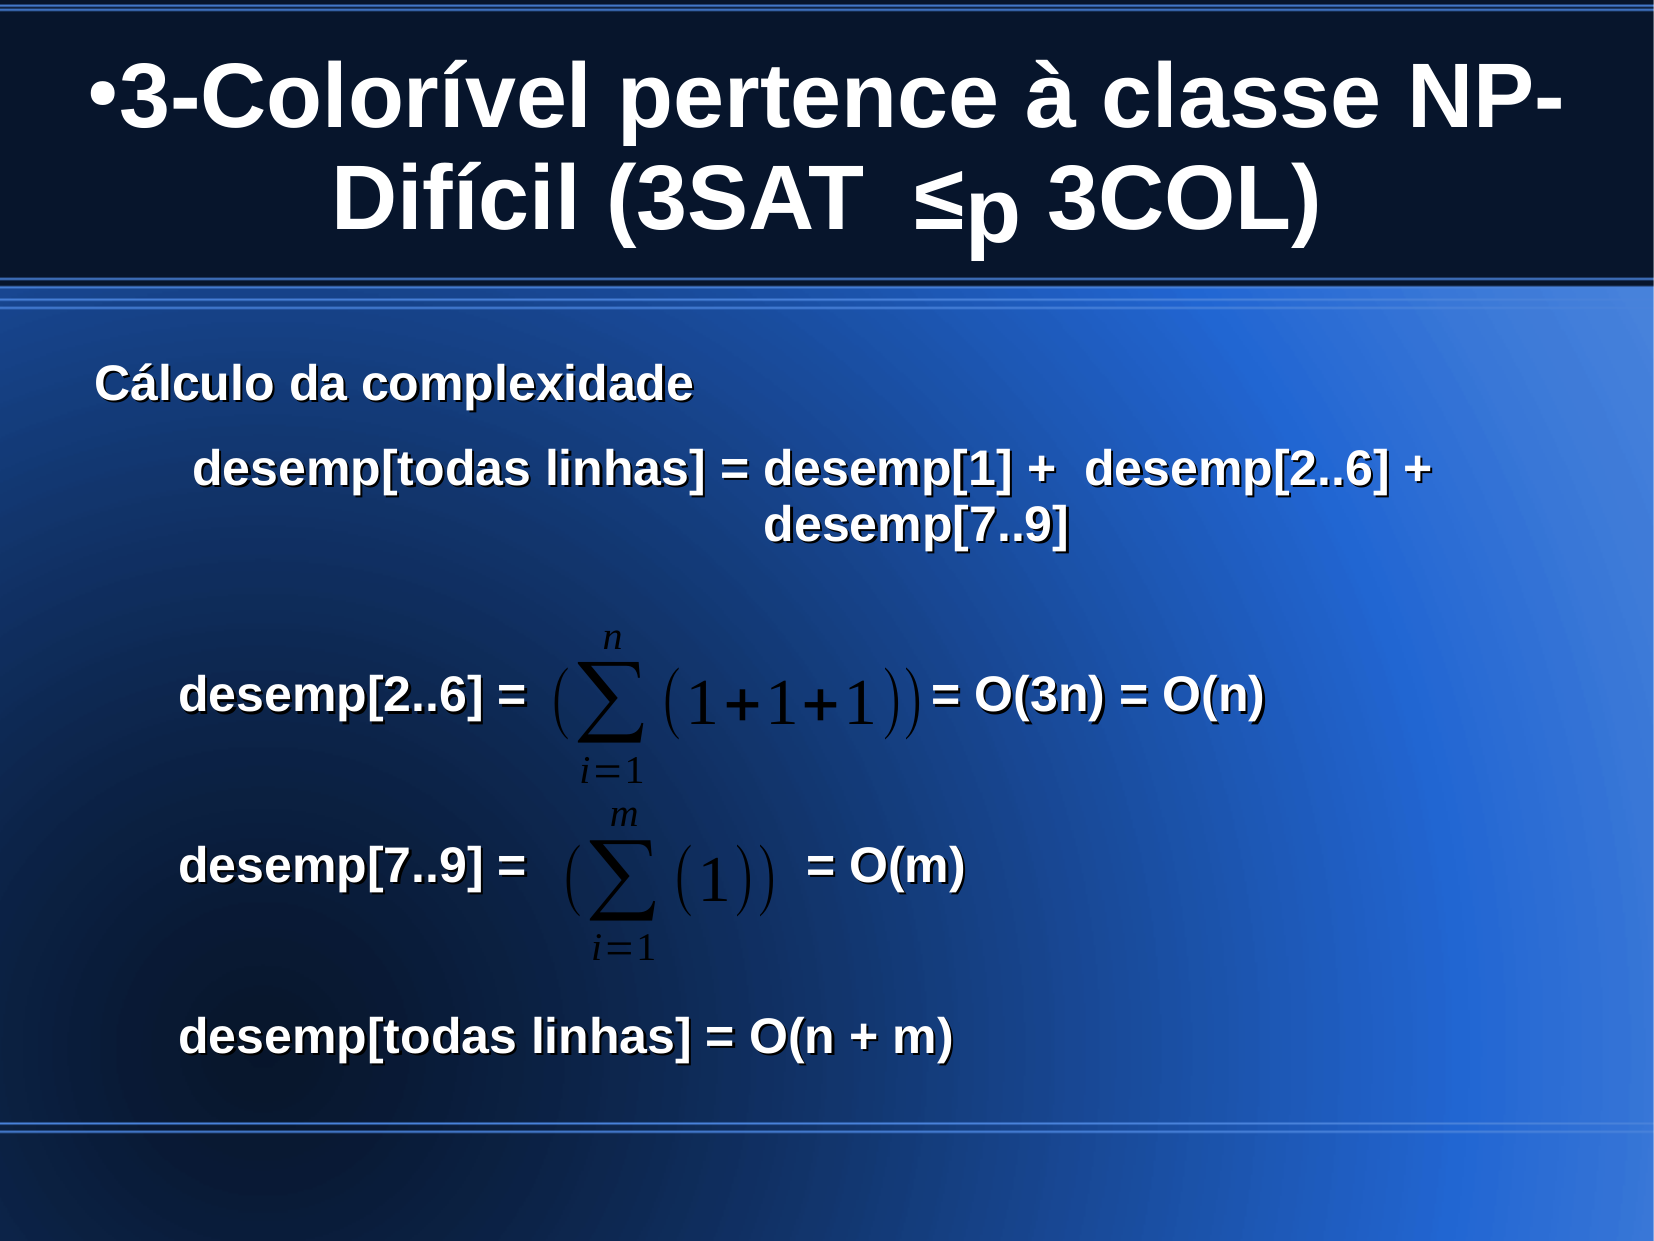

# 3-Colorível pertence à classe NP-Difícil (3SAT ≤p 3COL)
Cálculo da complexidade
 desemp[todas linhas] = desemp[1] + desemp[2..6] + desemp[7..9]
 desemp[2..6] = = O(3n) = O(n)
 desemp[7..9] = = O(m)
 desemp[todas linhas] = O(n + m)